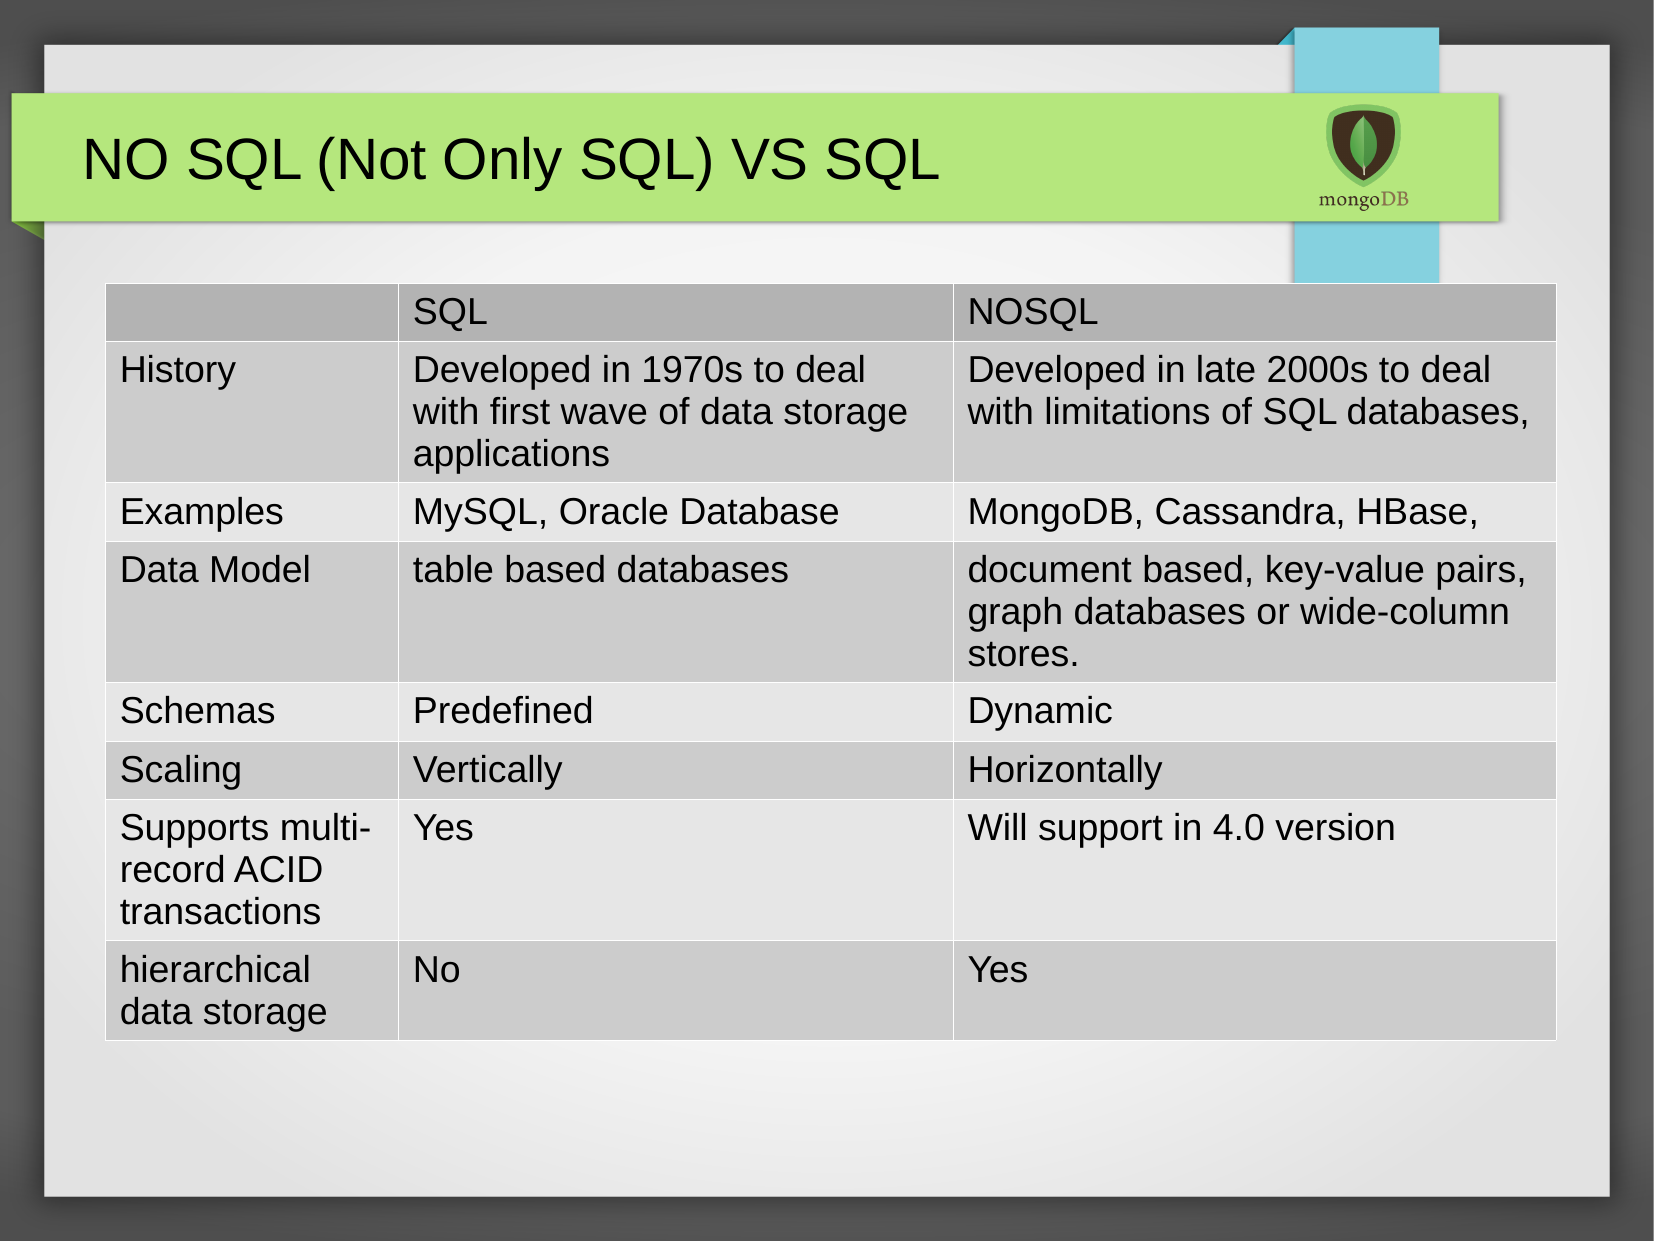

# NO SQL (Not Only SQL) VS SQL
| | SQL | NOSQL |
| --- | --- | --- |
| History | Developed in 1970s to deal with first wave of data storage applications | Developed in late 2000s to deal with limitations of SQL databases, |
| Examples | MySQL, Oracle Database | MongoDB, Cassandra, HBase, |
| Data Model | table based databases | document based, key-value pairs, graph databases or wide-column stores. |
| Schemas | Predefined | Dynamic |
| Scaling | Vertically | Horizontally |
| Supports multi-record ACID transactions | Yes | Will support in 4.0 version |
| hierarchical data storage | No | Yes |